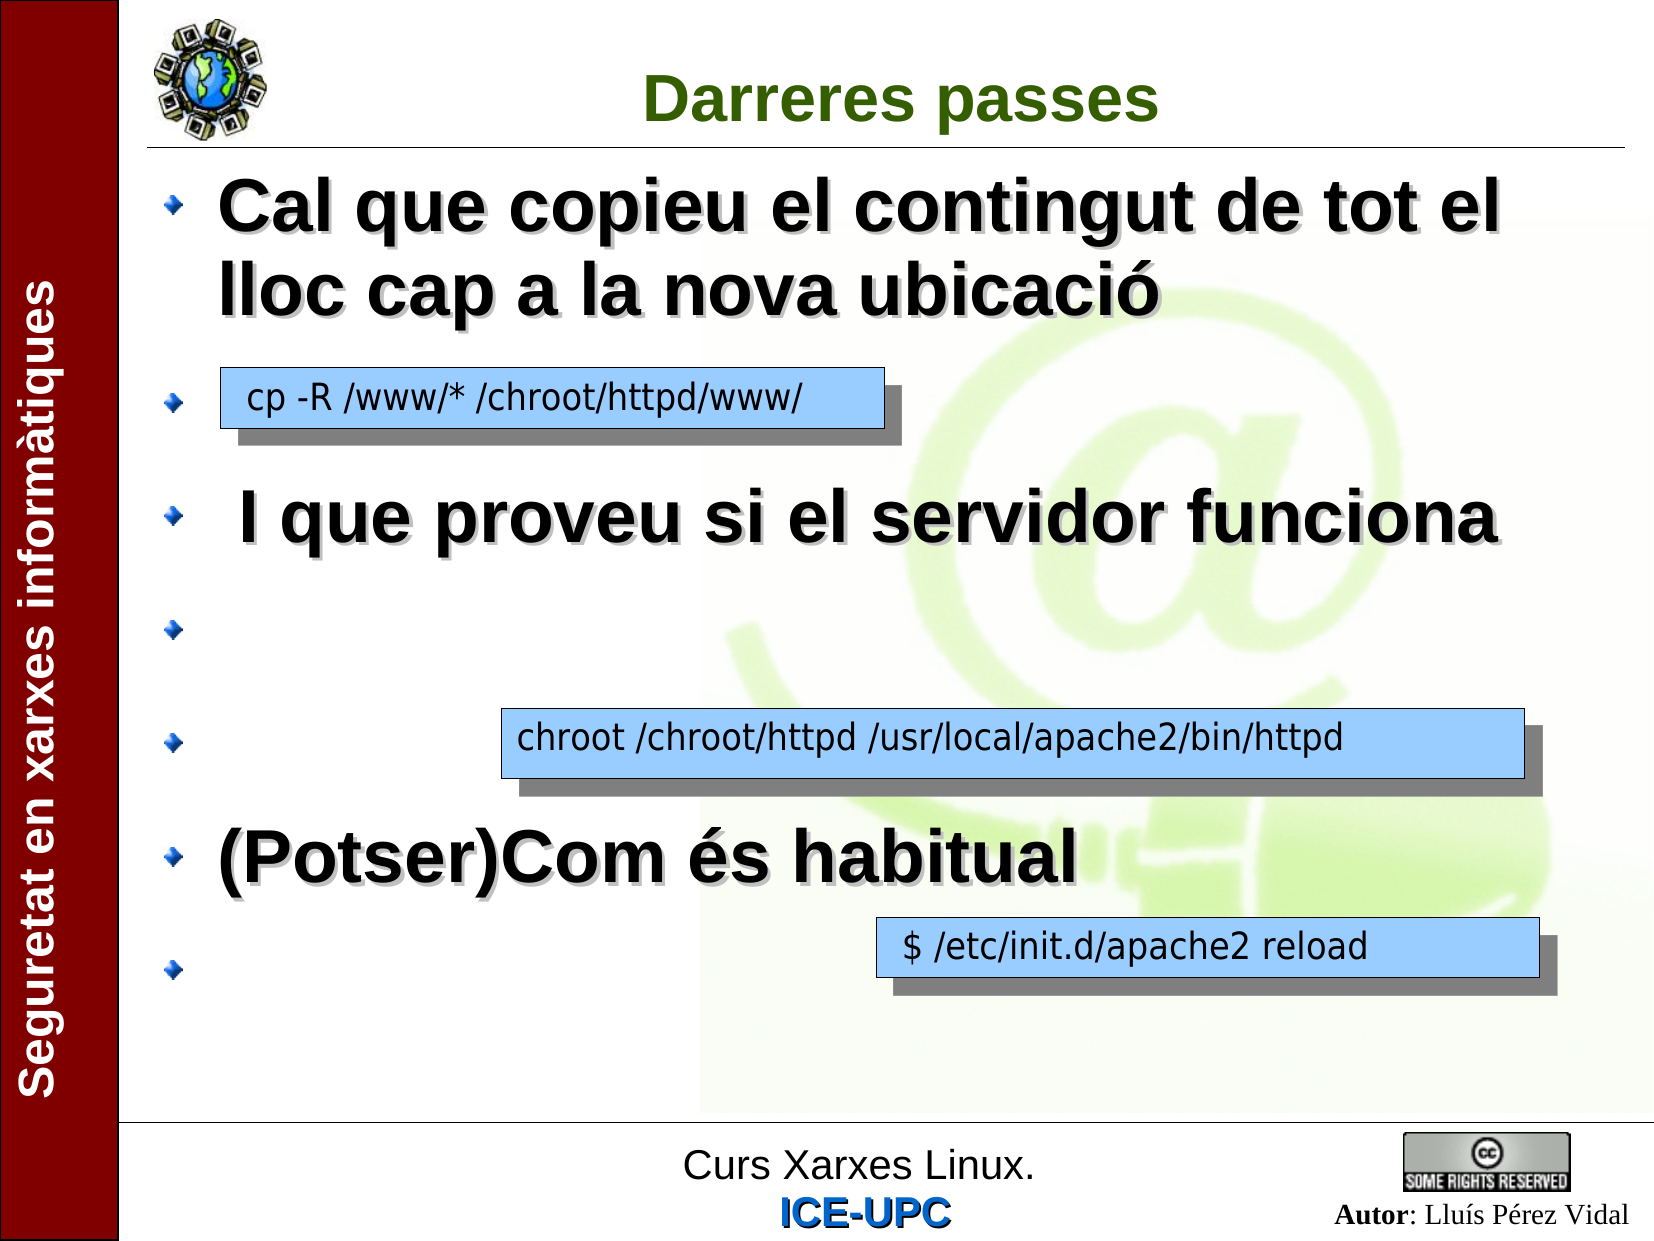

# Darreres passes
Cal que copieu el contingut de tot el lloc cap a la nova ubicació
 I que proveu si el servidor funciona
(Potser)Com és habitual
 cp -R /www/* /chroot/httpd/www/
chroot /chroot/httpd /usr/local/apache2/bin/httpd
 $ /etc/init.d/apache2 reload